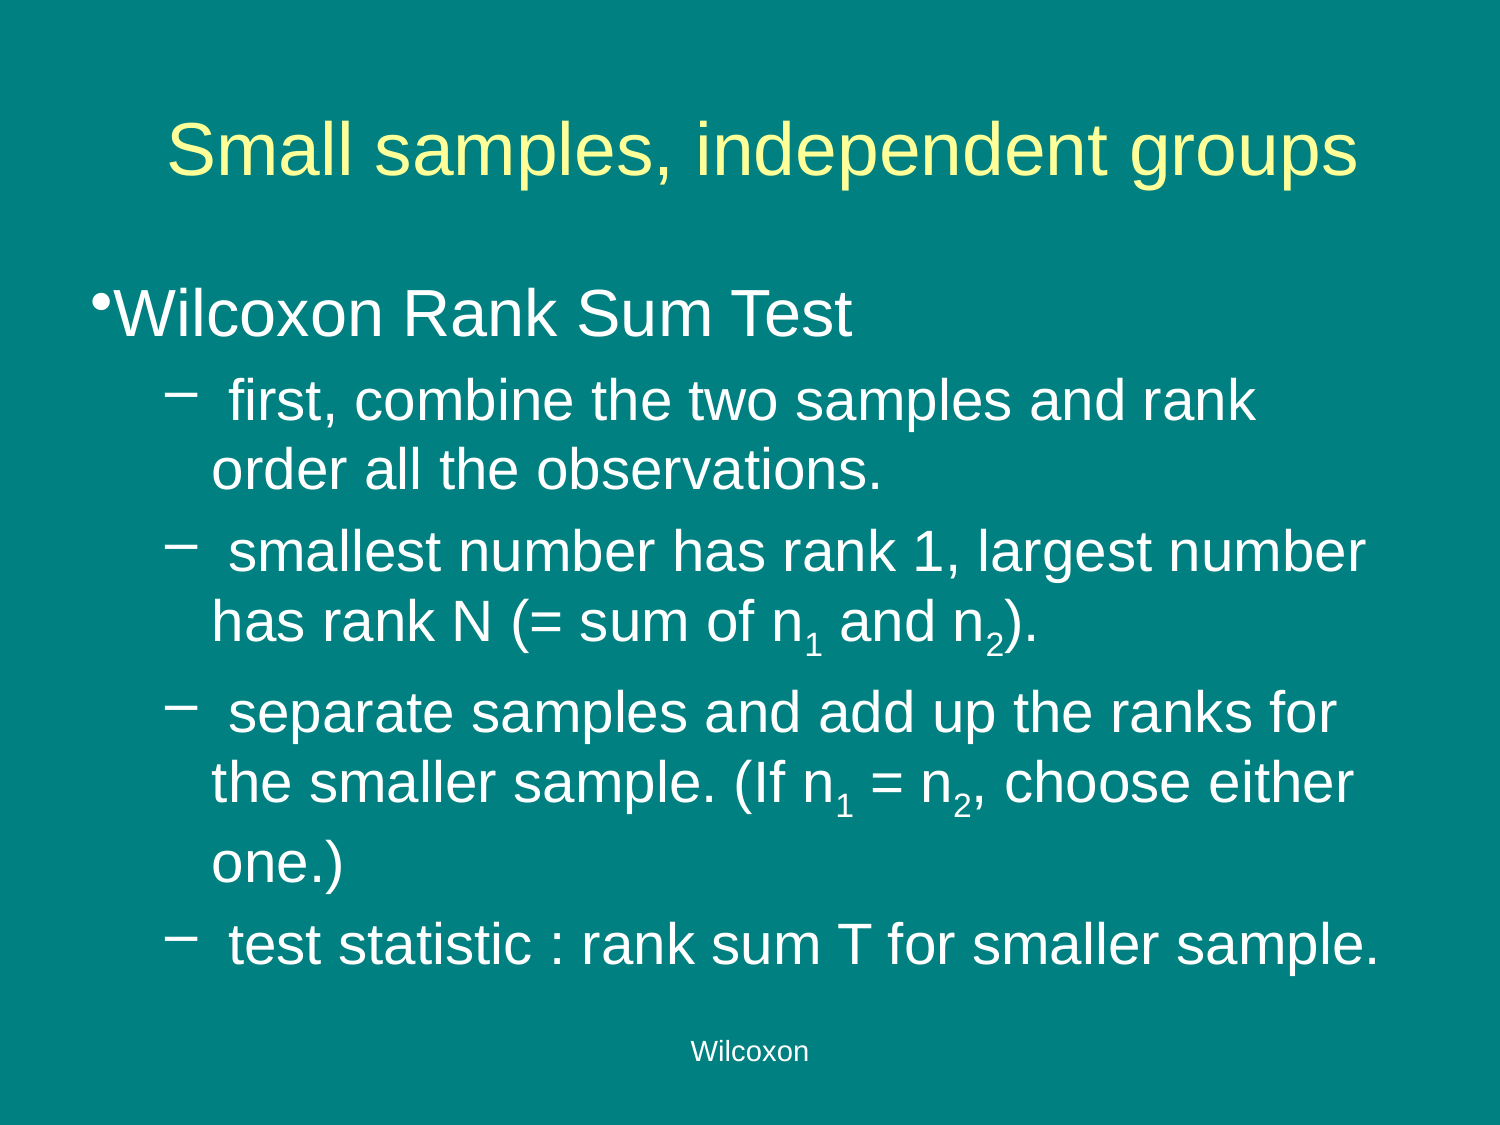

# Small samples, independent groups
Wilcoxon Rank Sum Test
 first, combine the two samples and rank order all the observations.
 smallest number has rank 1, largest number has rank N (= sum of n1 and n2).
 separate samples and add up the ranks for the smaller sample. (If n1 = n2, choose either one.)
 test statistic : rank sum T for smaller sample.
Wilcoxon